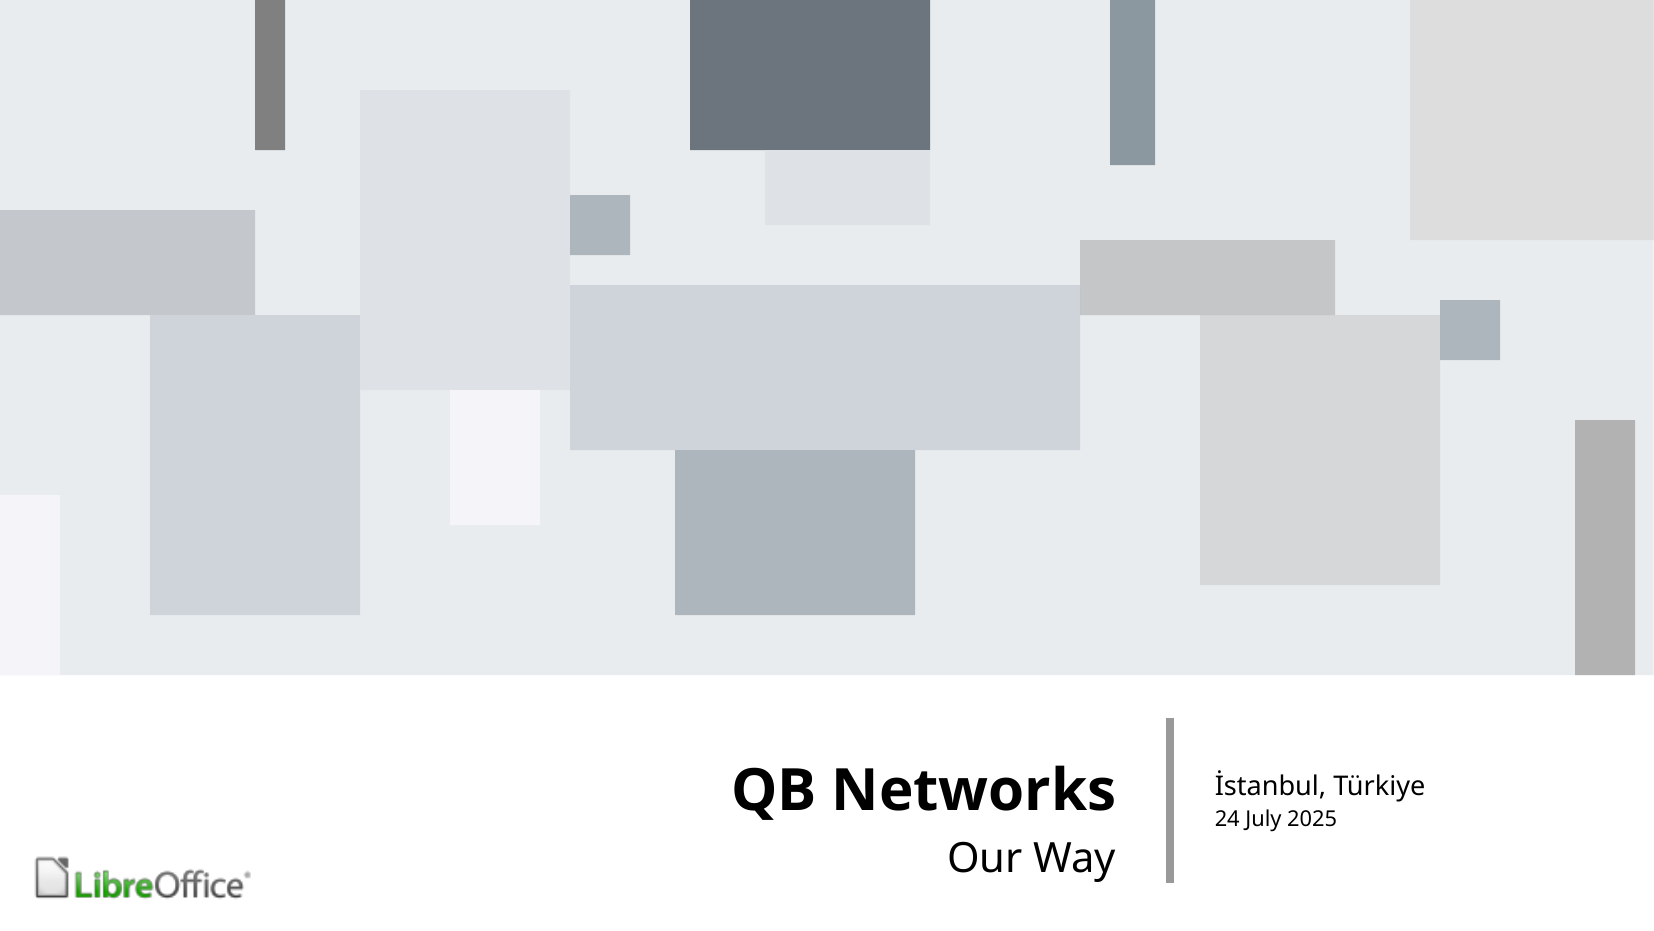

QB Networks
Our Way
İstanbul, Türkiye
24 July 2025